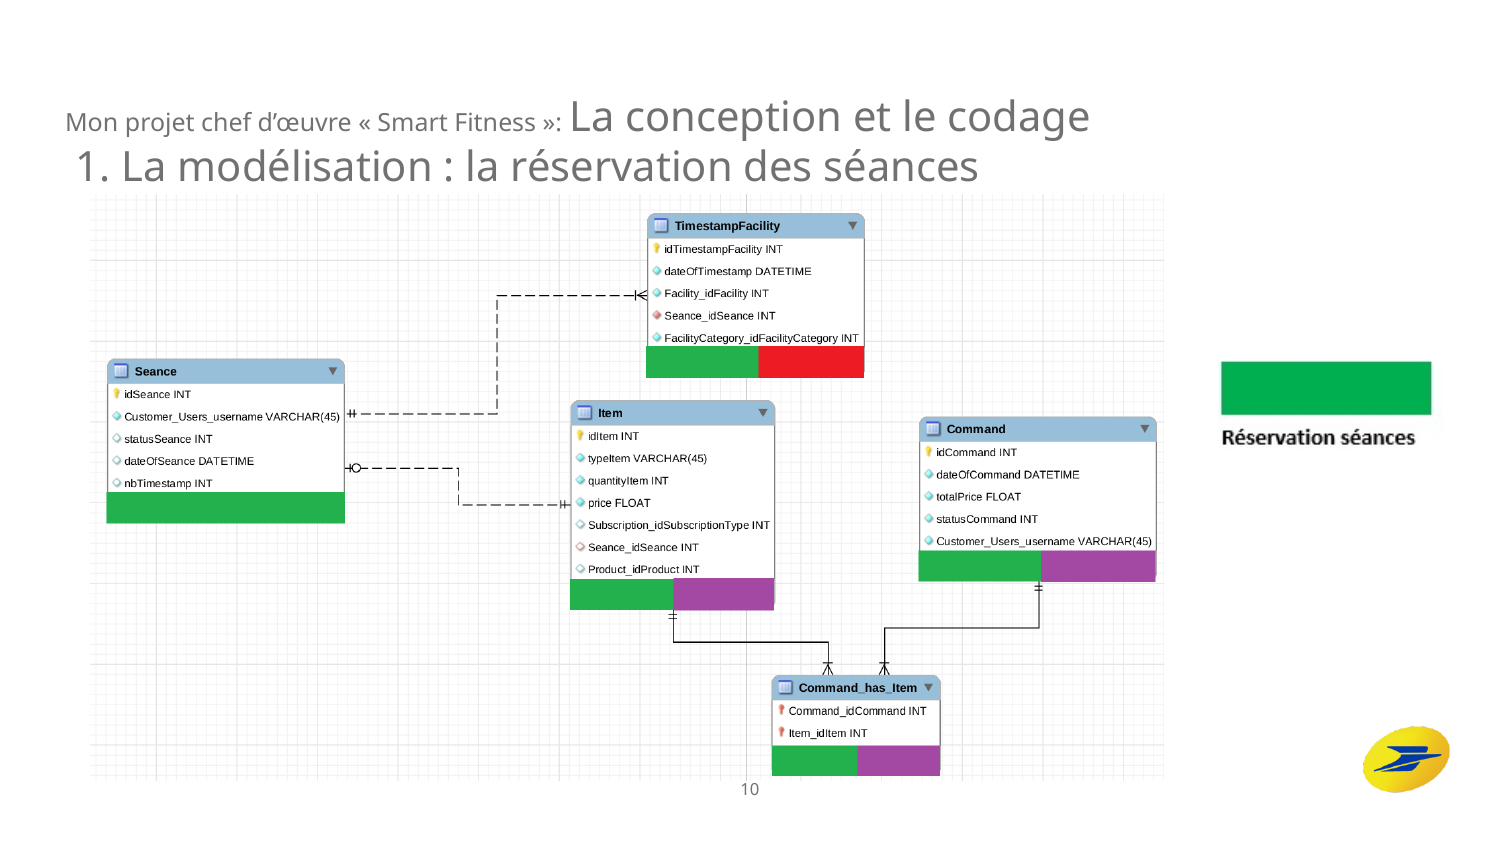

# Mon projet chef d’œuvre « Smart Fitness »: La conception et le codage 1. La modélisation : la réservation des séances